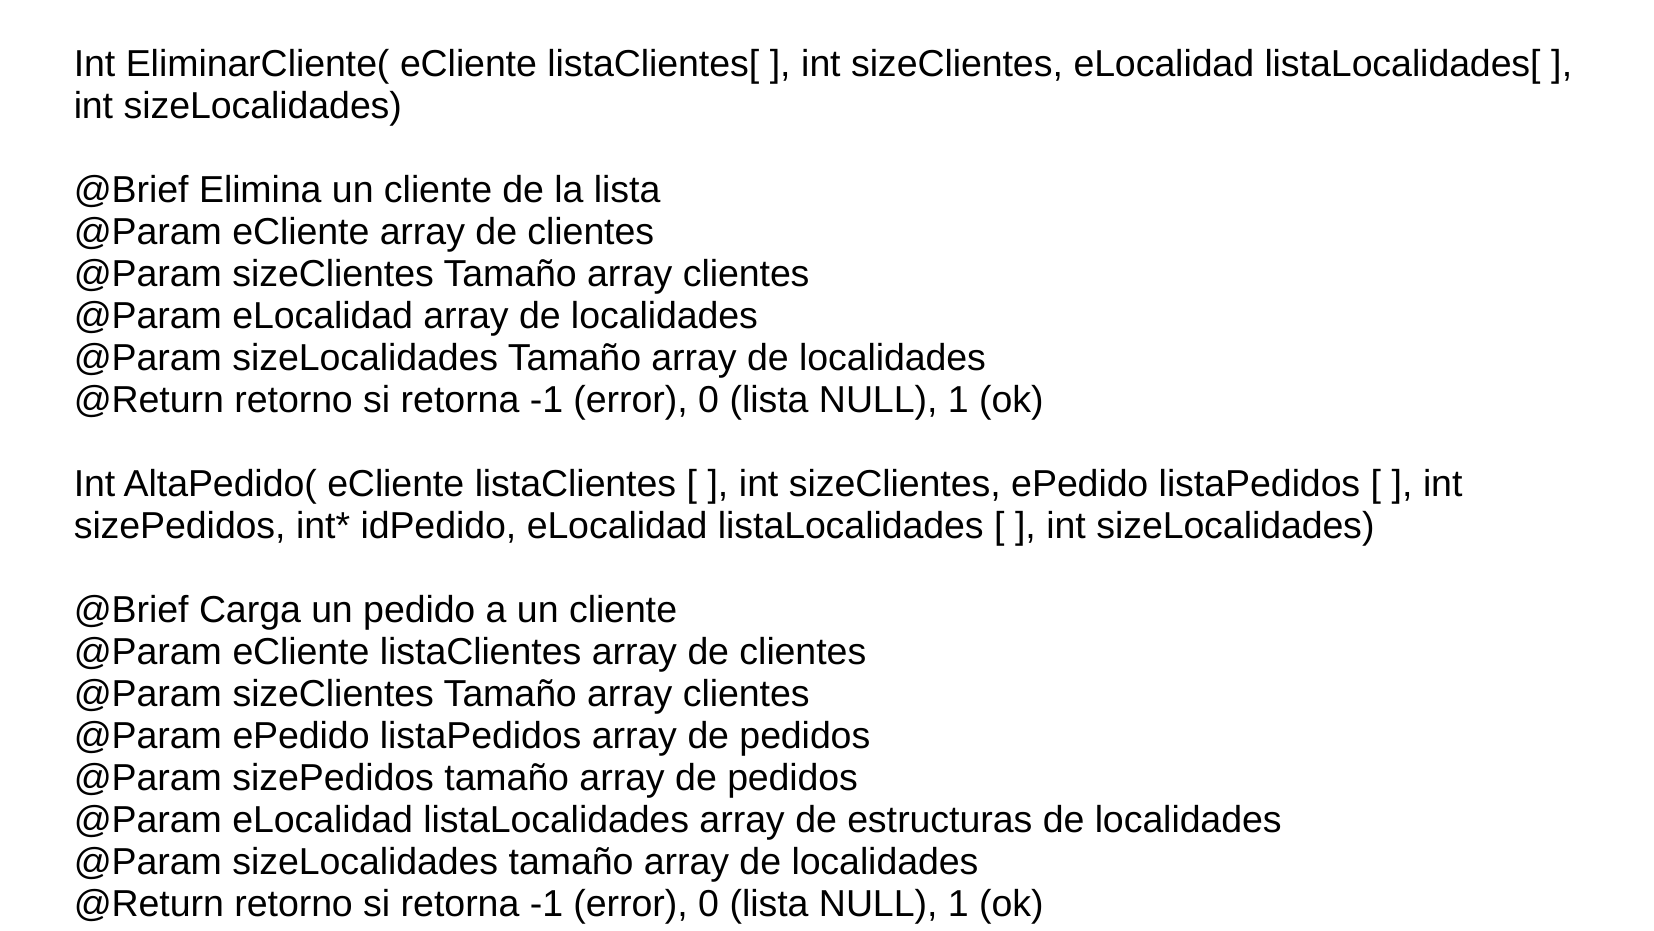

Int EliminarCliente( eCliente listaClientes[ ], int sizeClientes, eLocalidad listaLocalidades[ ], int sizeLocalidades)
@Brief Elimina un cliente de la lista
@Param eCliente array de clientes
@Param sizeClientes Tamaño array clientes
@Param eLocalidad array de localidades
@Param sizeLocalidades Tamaño array de localidades
@Return retorno si retorna -1 (error), 0 (lista NULL), 1 (ok)
Int AltaPedido( eCliente listaClientes [ ], int sizeClientes, ePedido listaPedidos [ ], int sizePedidos, int* idPedido, eLocalidad listaLocalidades [ ], int sizeLocalidades)
@Brief Carga un pedido a un cliente
@Param eCliente listaClientes array de clientes
@Param sizeClientes Tamaño array clientes
@Param ePedido listaPedidos array de pedidos
@Param sizePedidos tamaño array de pedidos
@Param eLocalidad listaLocalidades array de estructuras de localidades
@Param sizeLocalidades tamaño array de localidades
@Return retorno si retorna -1 (error), 0 (lista NULL), 1 (ok)